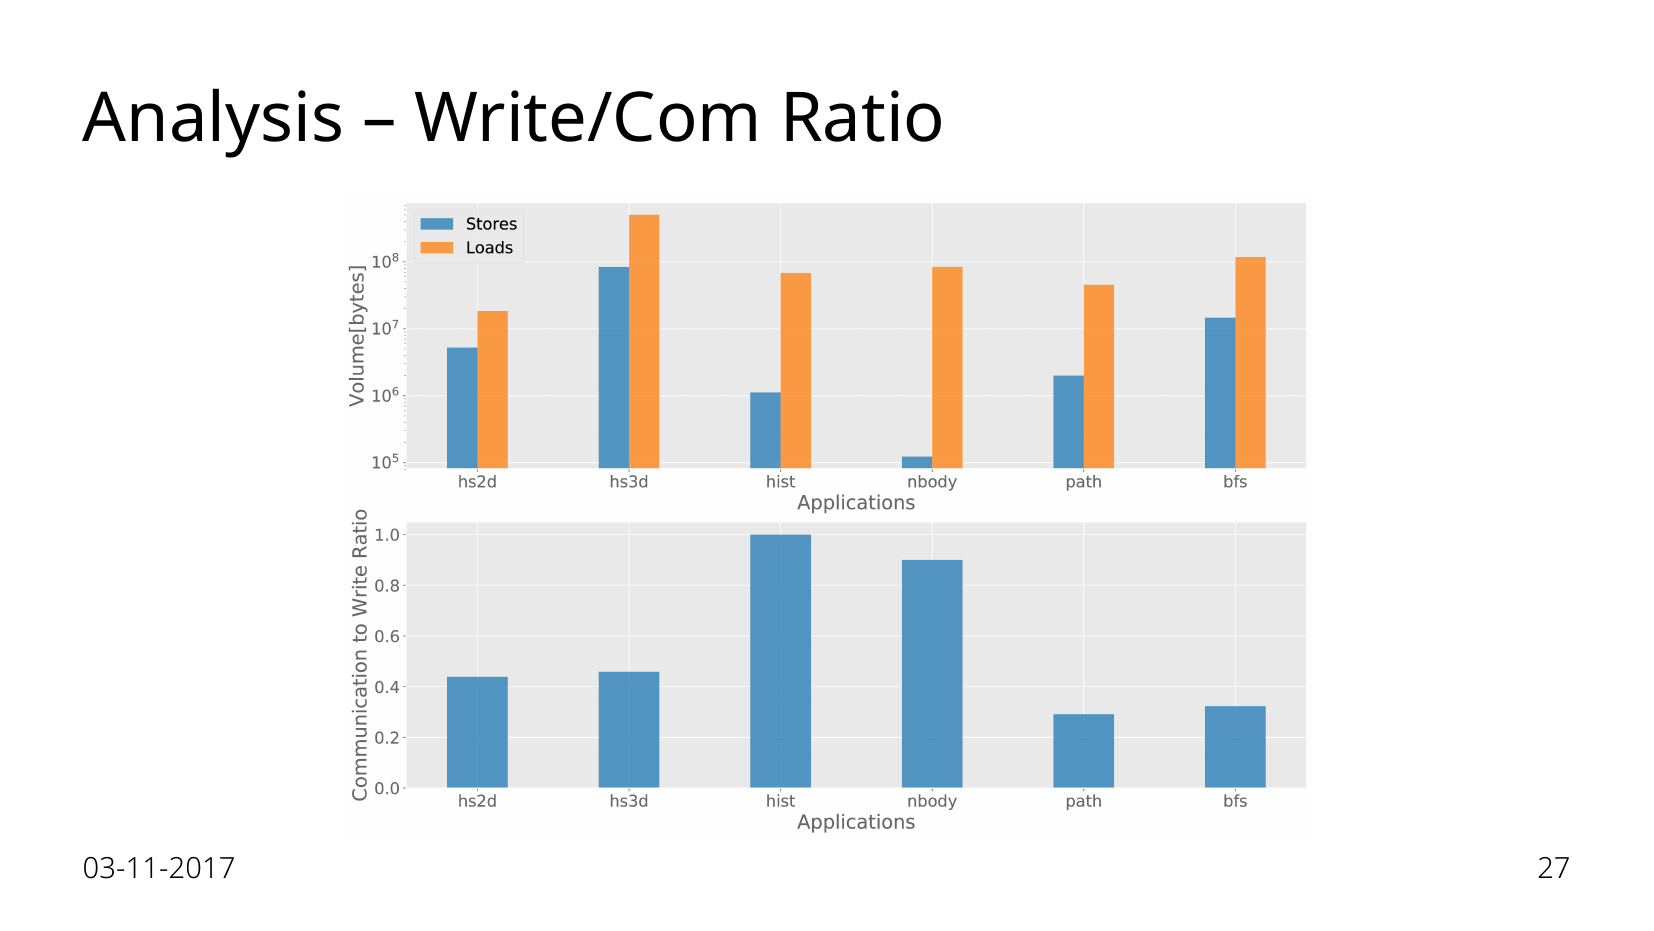

# Analysis – Write/Com Ratio
03-11-2017
27